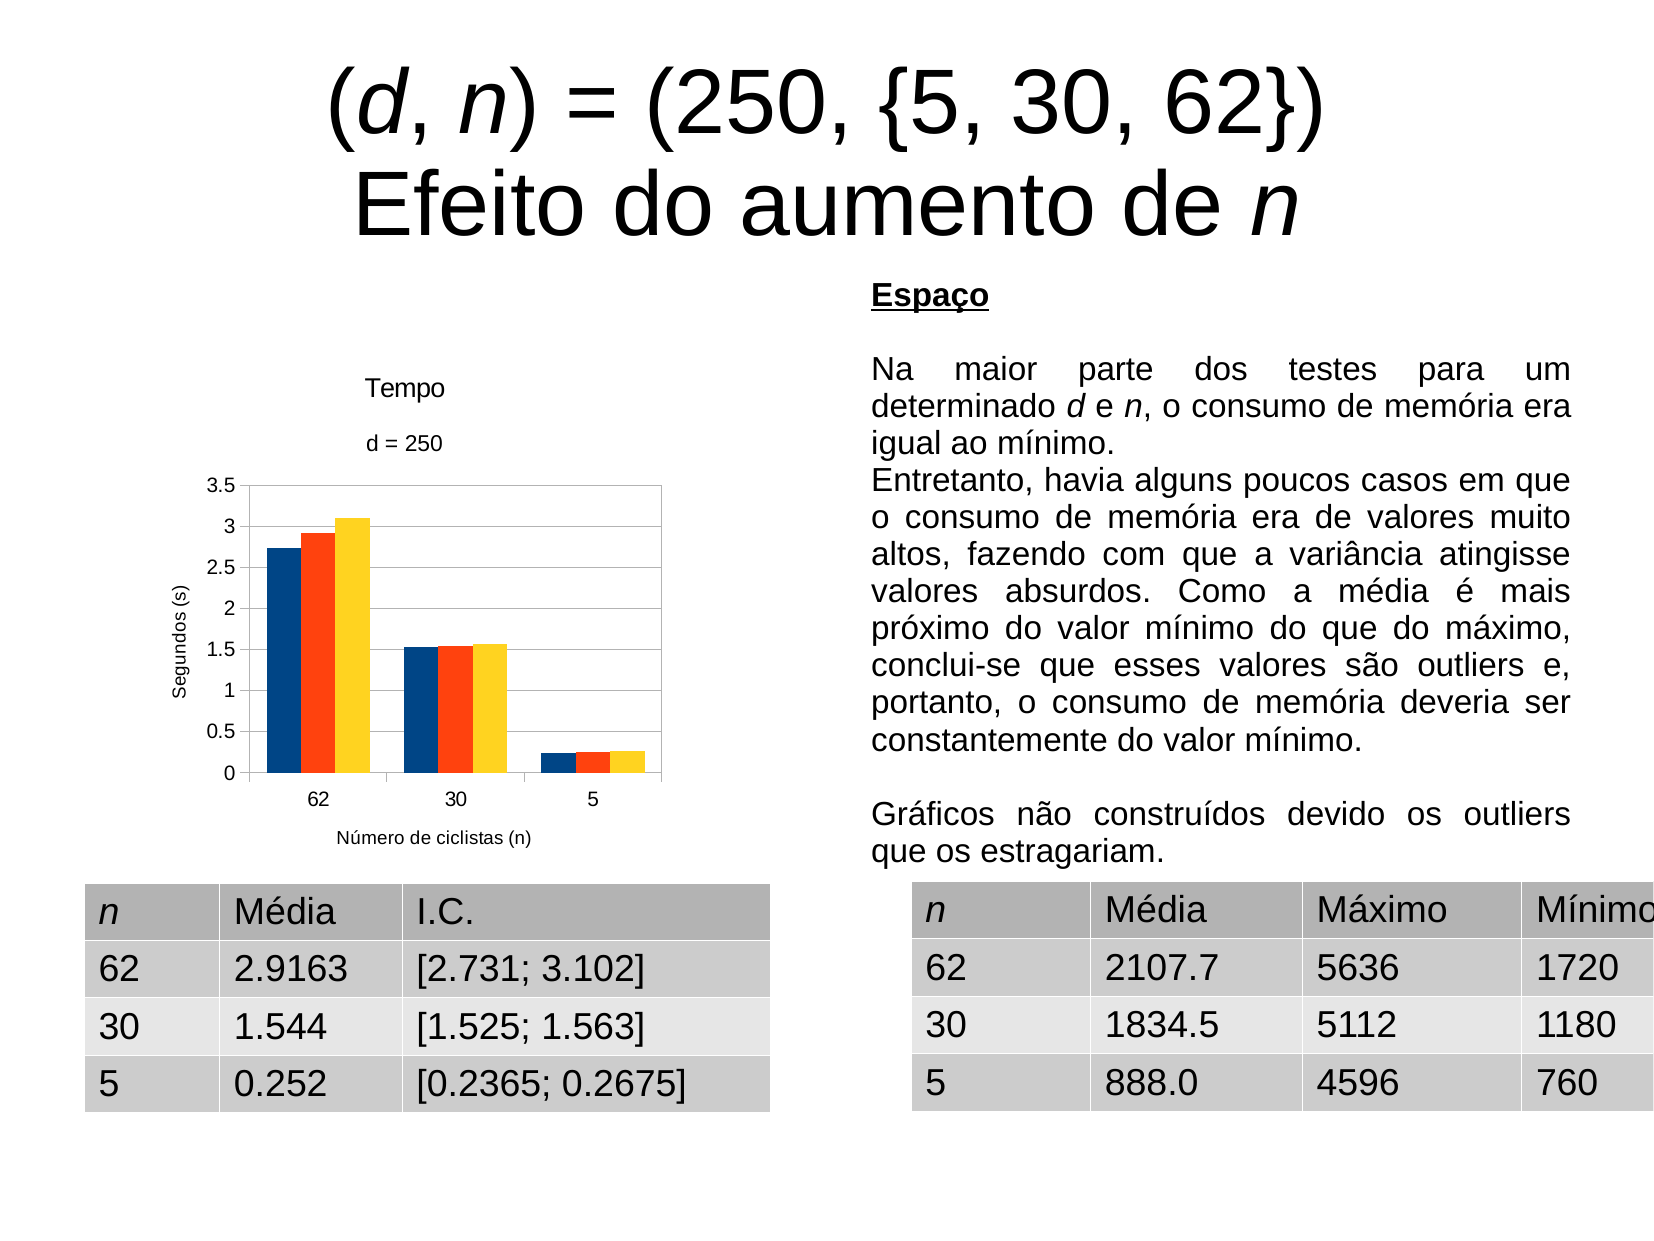

# (d, n) = (250, {5, 30, 62}) Efeito do aumento de n
Espaço
Na maior parte dos testes para um determinado d e n, o consumo de memória era igual ao mínimo.
Entretanto, havia alguns poucos casos em que o consumo de memória era de valores muito altos, fazendo com que a variância atingisse valores absurdos. Como a média é mais próximo do valor mínimo do que do máximo, conclui-se que esses valores são outliers e, portanto, o consumo de memória deveria ser constantemente do valor mínimo.
Gráficos não construídos devido os outliers que os estragariam.
### Chart: Tempo
d = 250
| Category | Column 1 | Column 2 | Column 3 |
|---|---|---|---|
| 62 | 2.731 | 2.9163 | 3.102 |
| 30 | 1.525 | 1.544 | 1.563 |
| 5 | 0.2365 | 0.252 | 0.2675 || n | Média | Máximo | Mínimo |
| --- | --- | --- | --- |
| 62 | 2107.7 | 5636 | 1720 |
| 30 | 1834.5 | 5112 | 1180 |
| 5 | 888.0 | 4596 | 760 |
| n | Média | I.C. |
| --- | --- | --- |
| 62 | 2.9163 | [2.731; 3.102] |
| 30 | 1.544 | [1.525; 1.563] |
| 5 | 0.252 | [0.2365; 0.2675] |